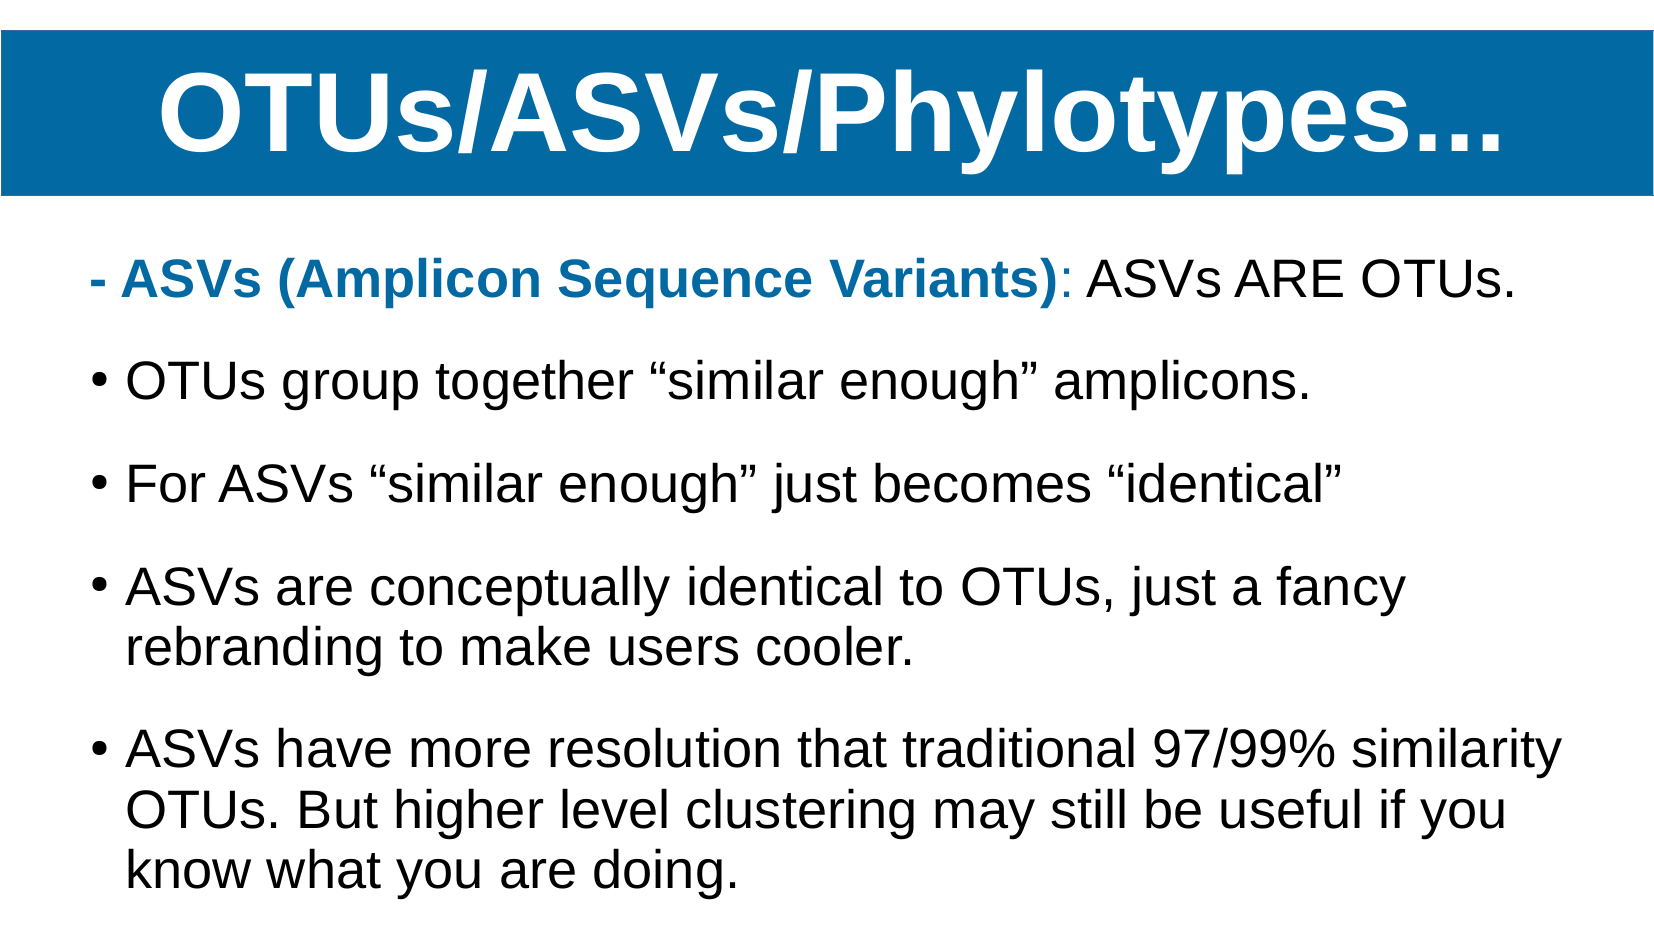

OTUs/ASVs/Phylotypes...
- ASVs (Amplicon Sequence Variants): ASVs ARE OTUs.
OTUs group together “similar enough” amplicons.
For ASVs “similar enough” just becomes “identical”
ASVs are conceptually identical to OTUs, just a fancy rebranding to make users cooler.
ASVs have more resolution that traditional 97/99% similarity OTUs. But higher level clustering may still be useful if you know what you are doing.